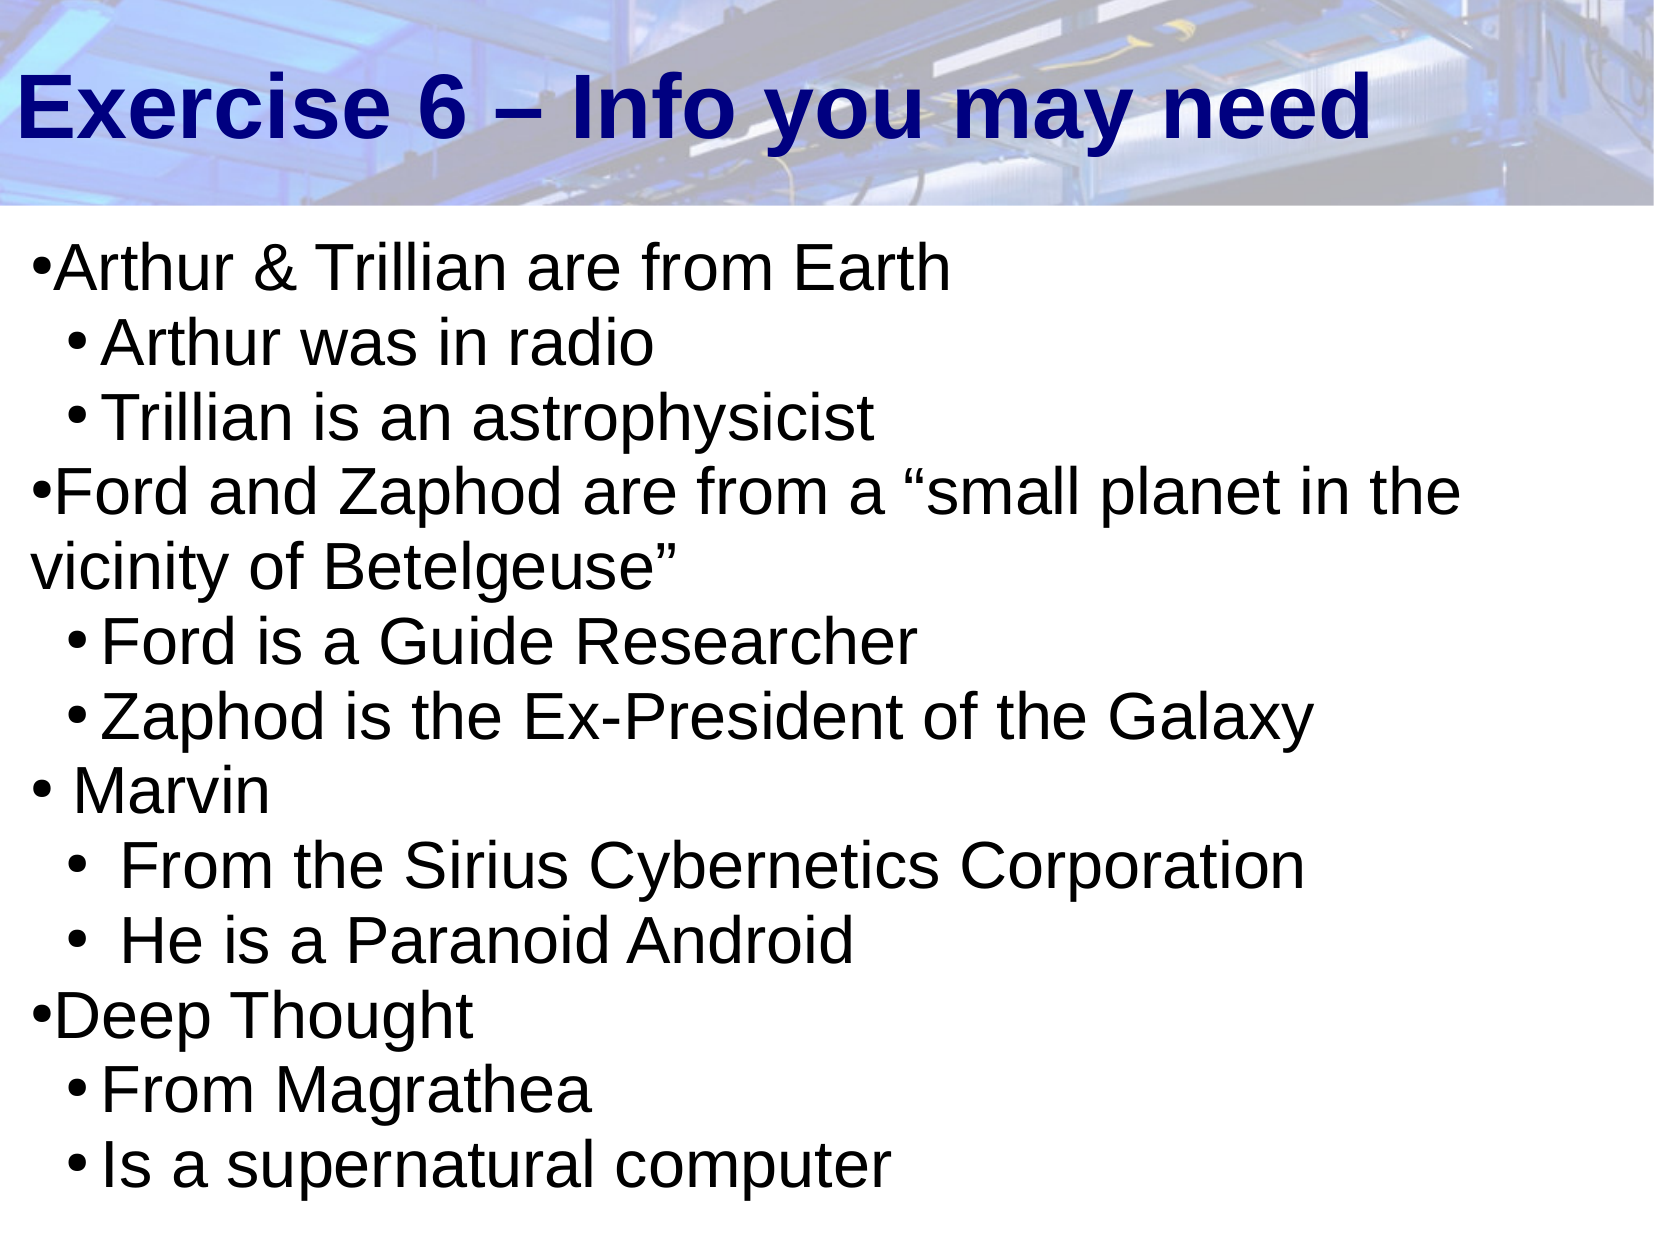

# Exercise 6 – Info you may need
Arthur & Trillian are from Earth
Arthur was in radio
Trillian is an astrophysicist
Ford and Zaphod are from a “small planet in the vicinity of Betelgeuse”
Ford is a Guide Researcher
Zaphod is the Ex-President of the Galaxy
 Marvin
 From the Sirius Cybernetics Corporation
 He is a Paranoid Android
Deep Thought
From Magrathea
Is a supernatural computer